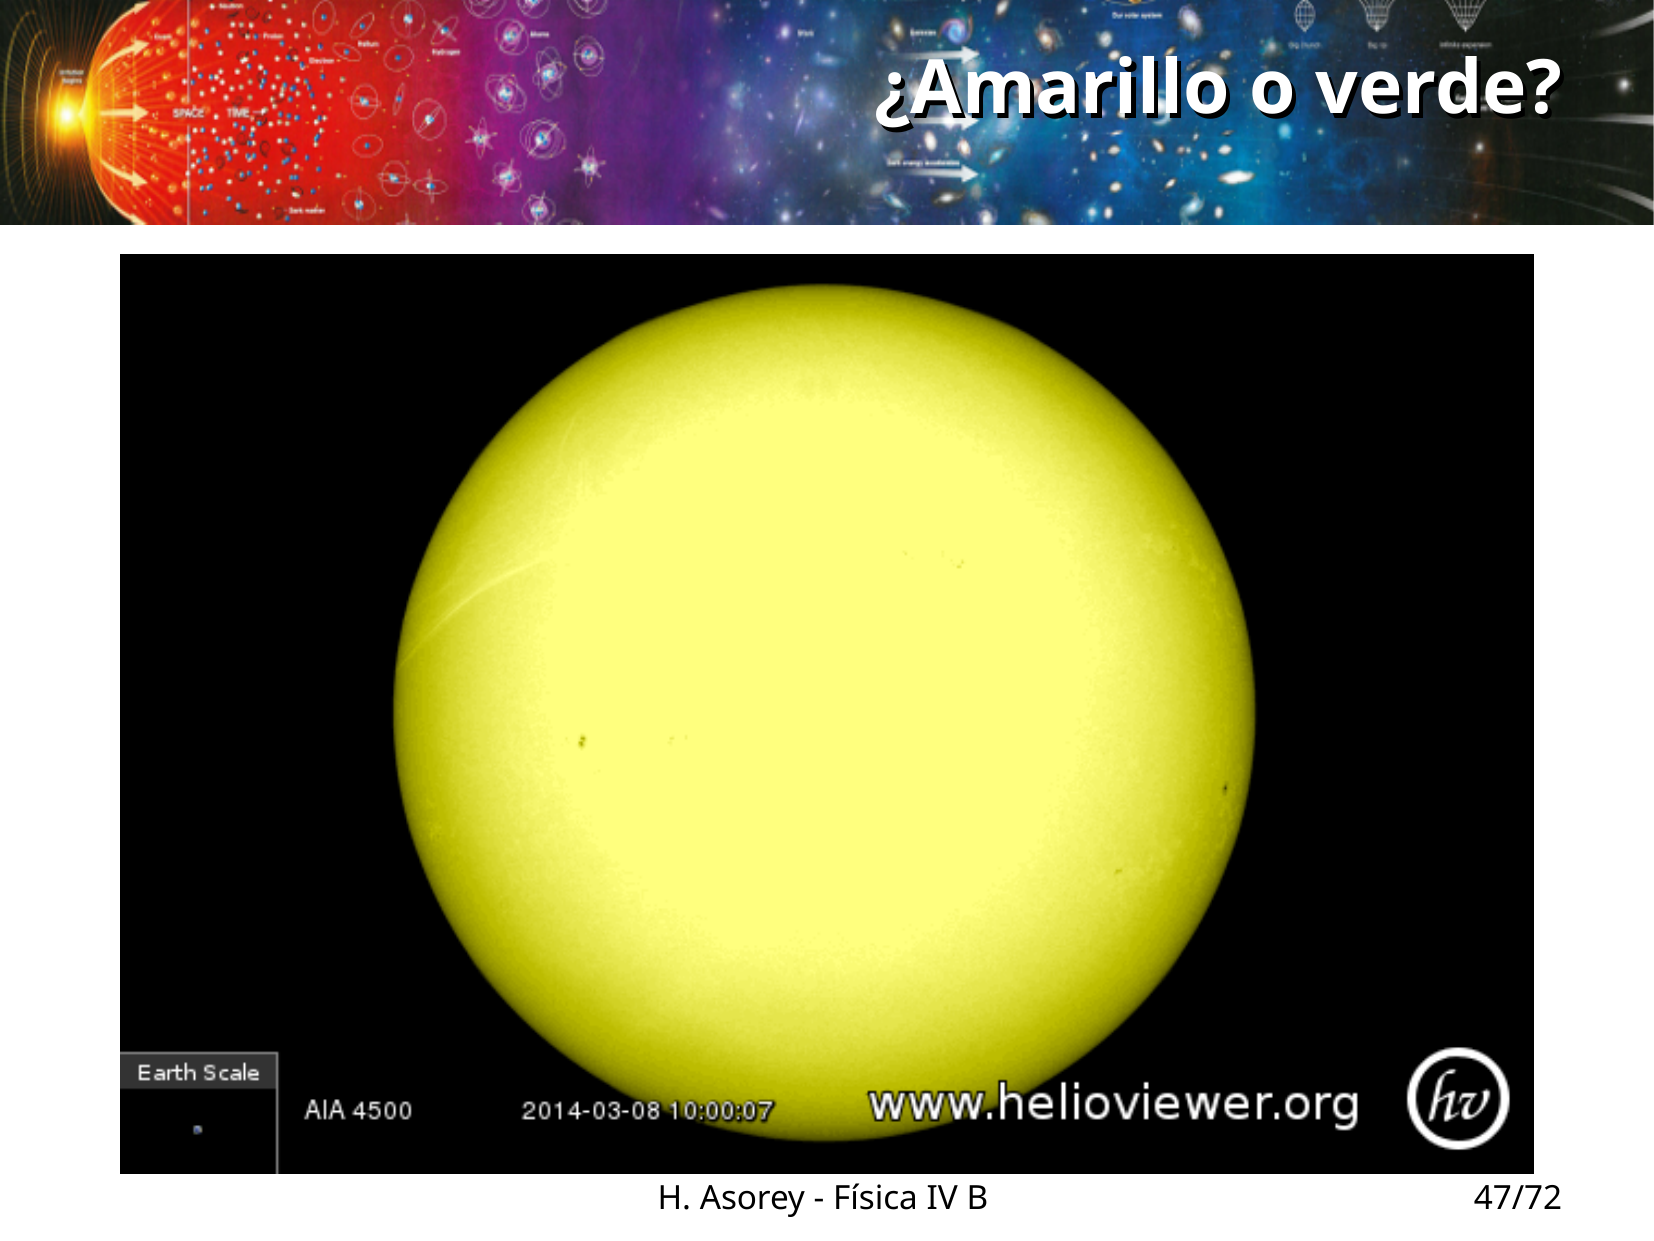

# ¿Amarillo o verde?
H. Asorey - Física IV B
47